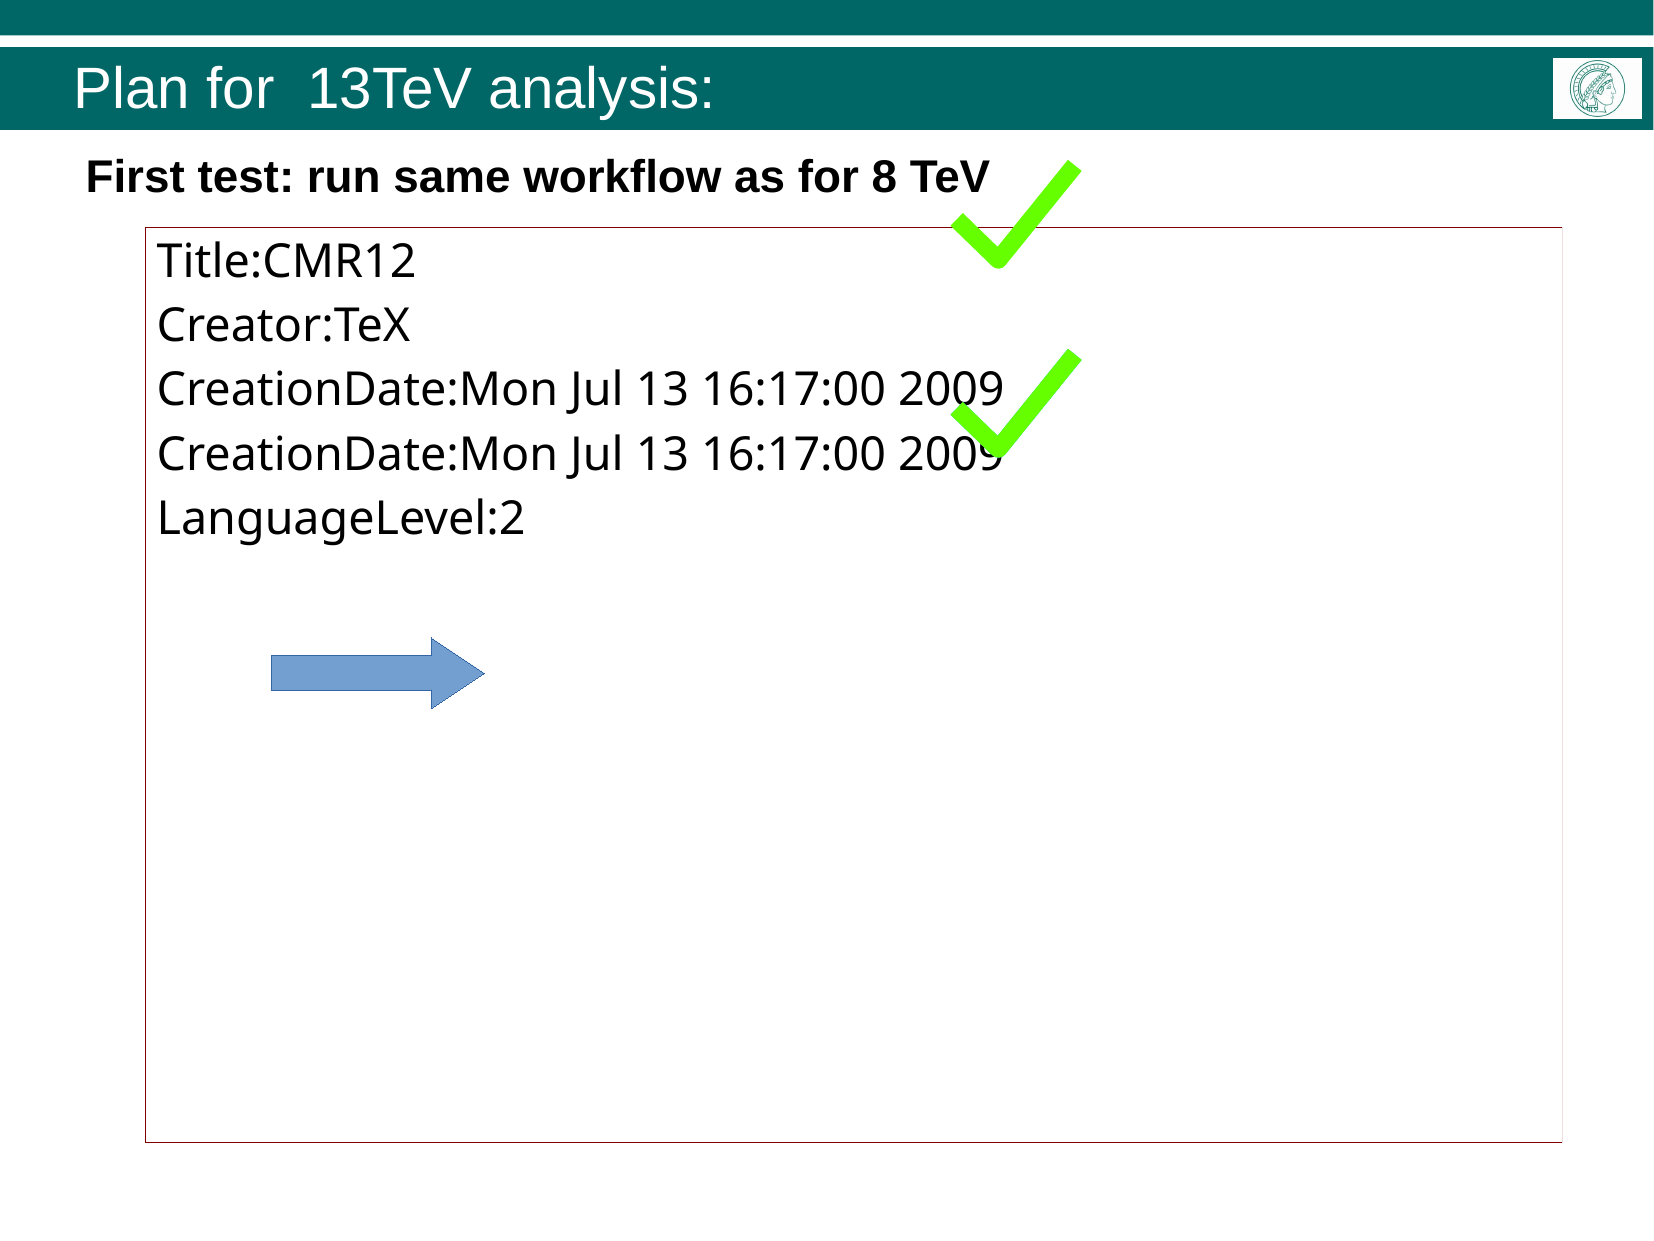

# Plan for 13TeV analysis:
First test: run same workflow as for 8 TeV
 Motivation	Introduction	Event selection	Event reconstruction 		BDT 		Status 8TeV		Status 13TeV	 	Summary